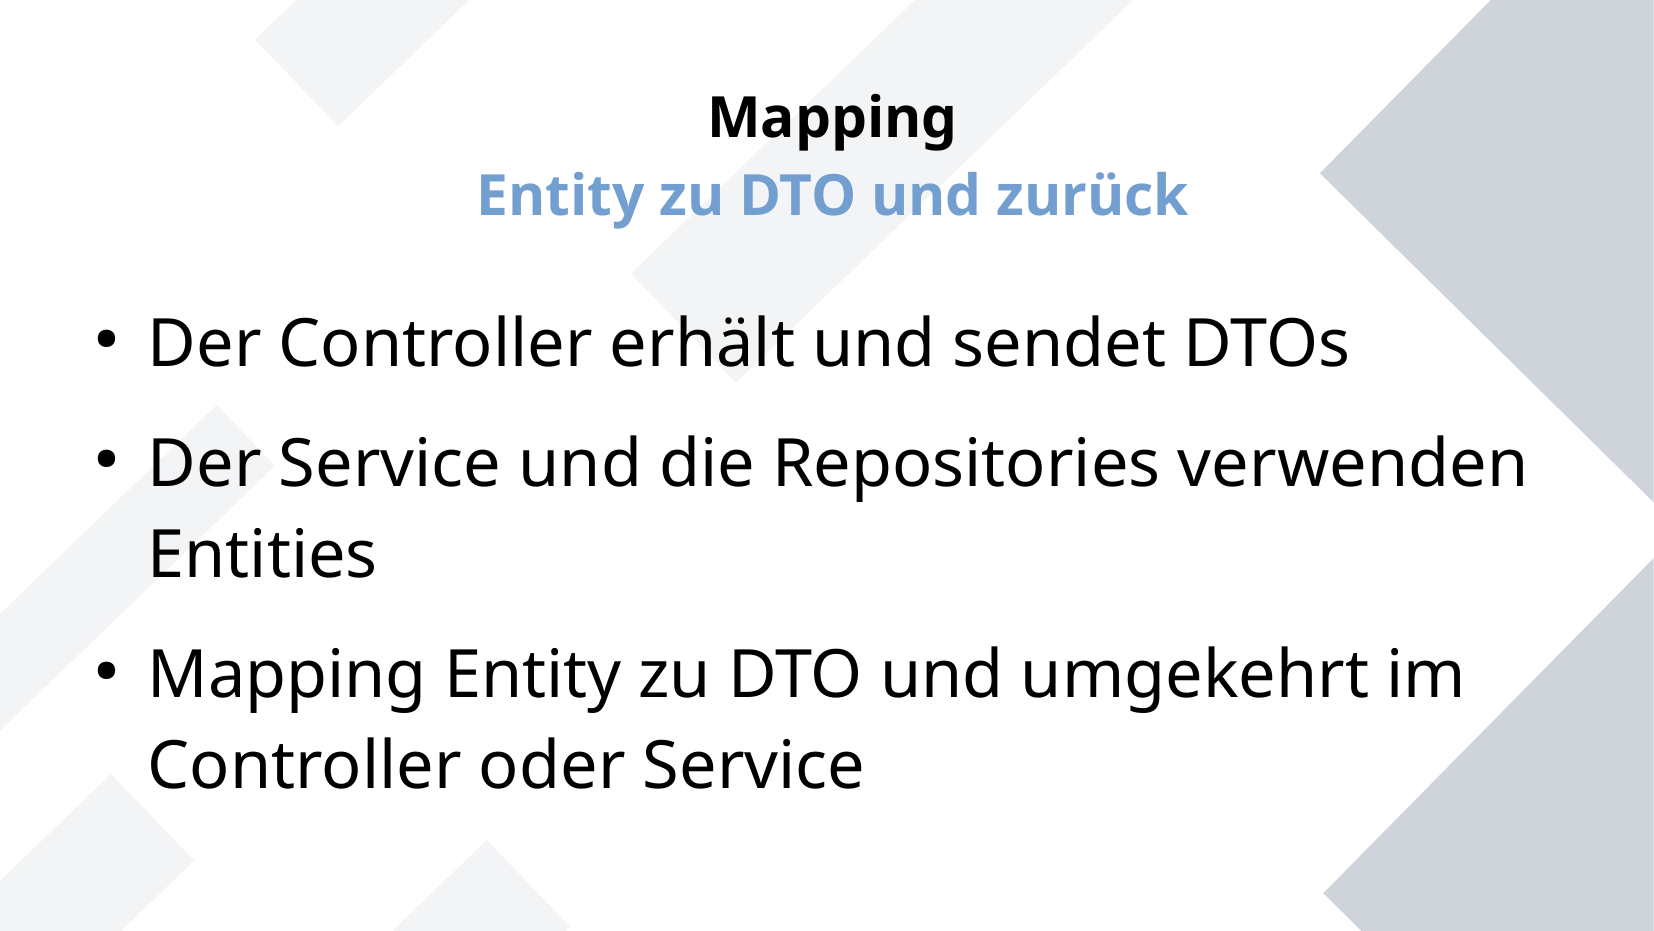

# Mapping Entity zu DTO und zurück
Der Controller erhält und sendet DTOs
Der Service und die Repositories verwenden Entities
Mapping Entity zu DTO und umgekehrt im Controller oder Service